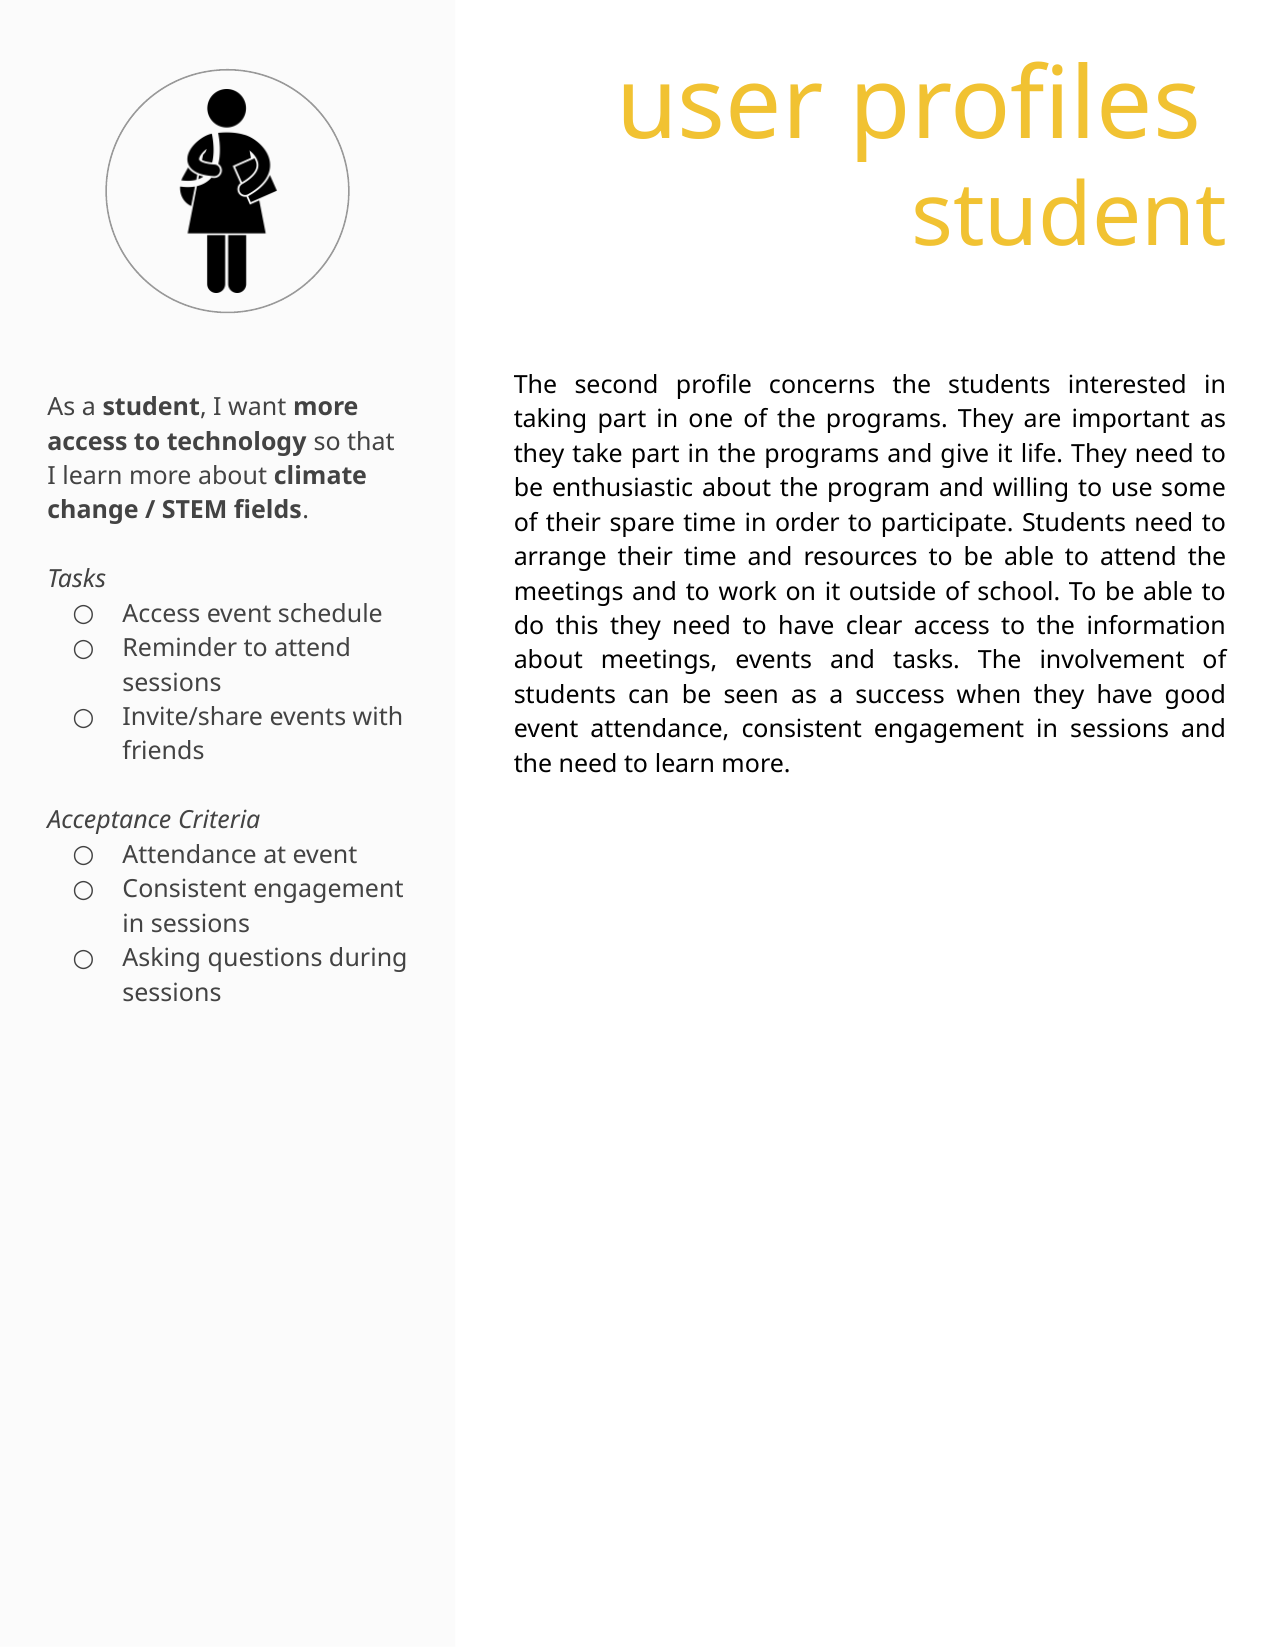

# user profiles
student
The second profile concerns the students interested in taking part in one of the programs. They are important as they take part in the programs and give it life. They need to be enthusiastic about the program and willing to use some of their spare time in order to participate. Students need to arrange their time and resources to be able to attend the meetings and to work on it outside of school. To be able to do this they need to have clear access to the information about meetings, events and tasks. The involvement of students can be seen as a success when they have good event attendance, consistent engagement in sessions and the need to learn more.
As a student, I want more access to technology so that I learn more about climate change / STEM fields.
Tasks
Access event schedule
Reminder to attend sessions
Invite/share events with friends
Acceptance Criteria
Attendance at event
Consistent engagement in sessions
Asking questions during sessions